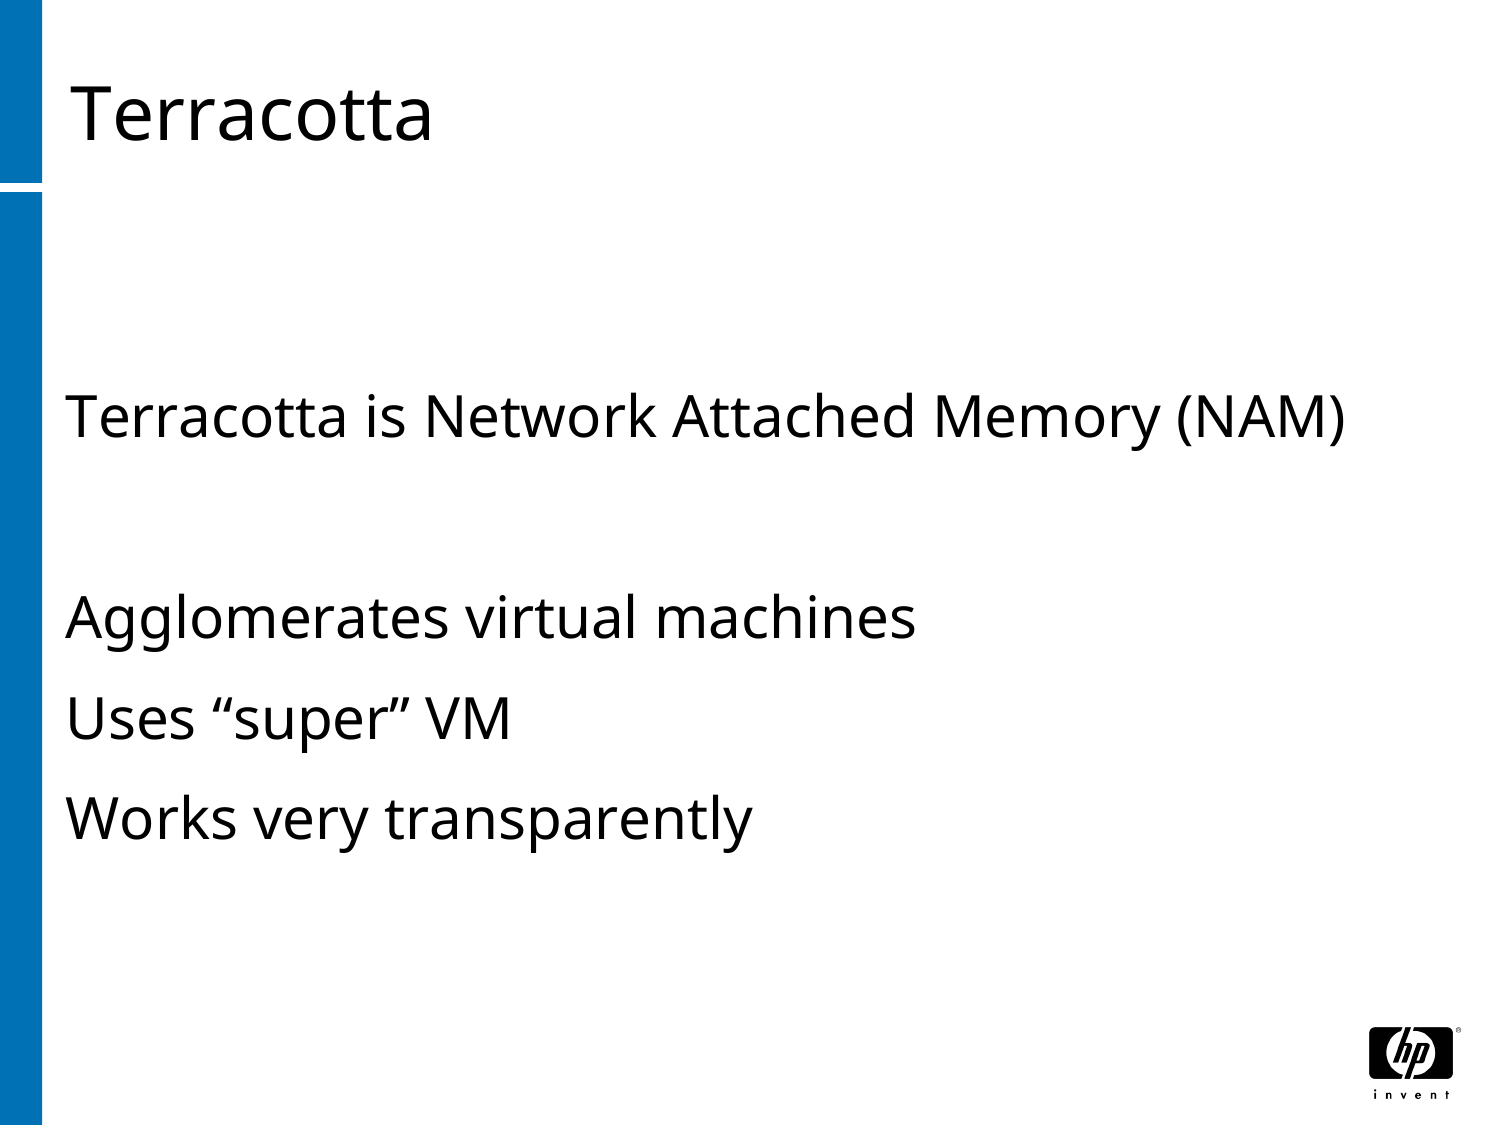

# Terracotta
Terracotta is Network Attached Memory (NAM)
Agglomerates virtual machines
Uses “super” VM
Works very transparently